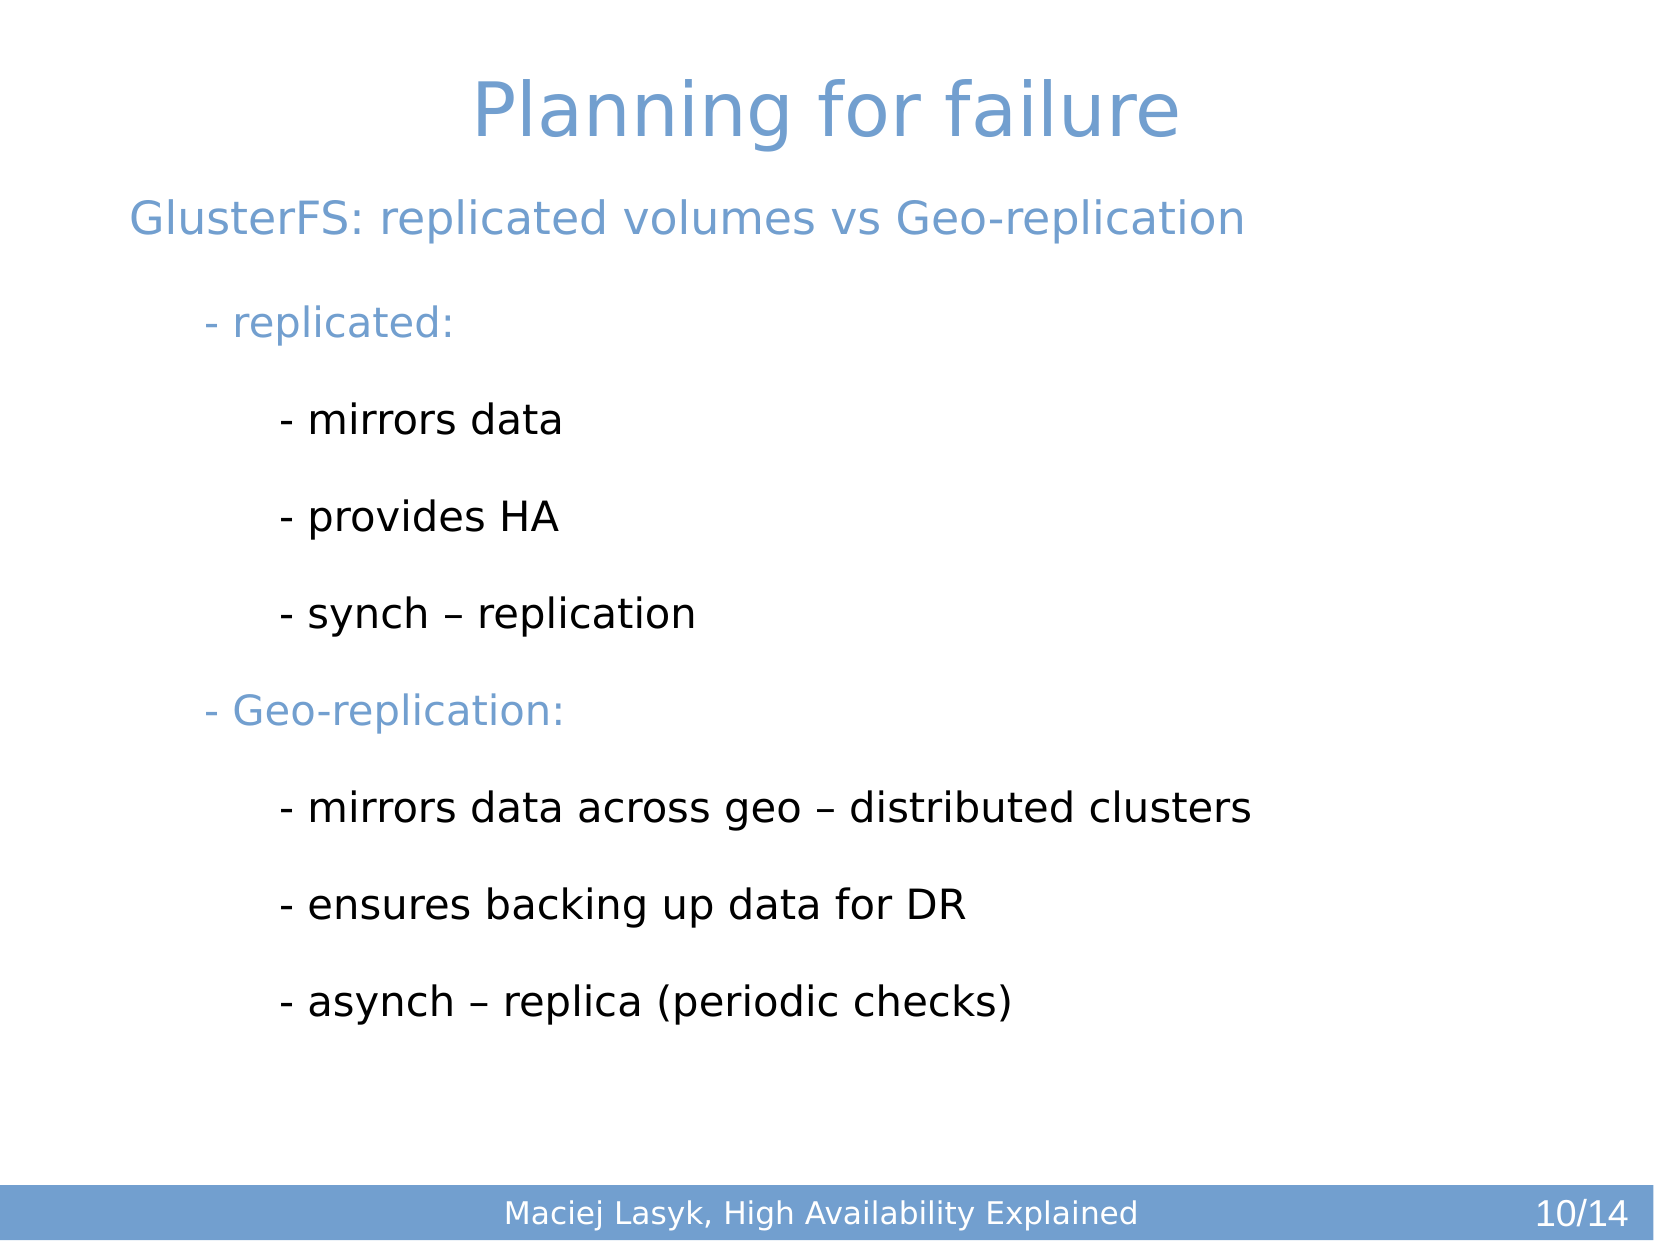

Planning for failure
GlusterFS: replicated volumes vs Geo-replication
	- replicated:
		- mirrors data
		- provides HA
		- synch – replication
	- Geo-replication:
		- mirrors data across geo – distributed clusters
		- ensures backing up data for DR
		- asynch – replica (periodic checks)
 10/14
Maciej Lasyk, High Availability Explained